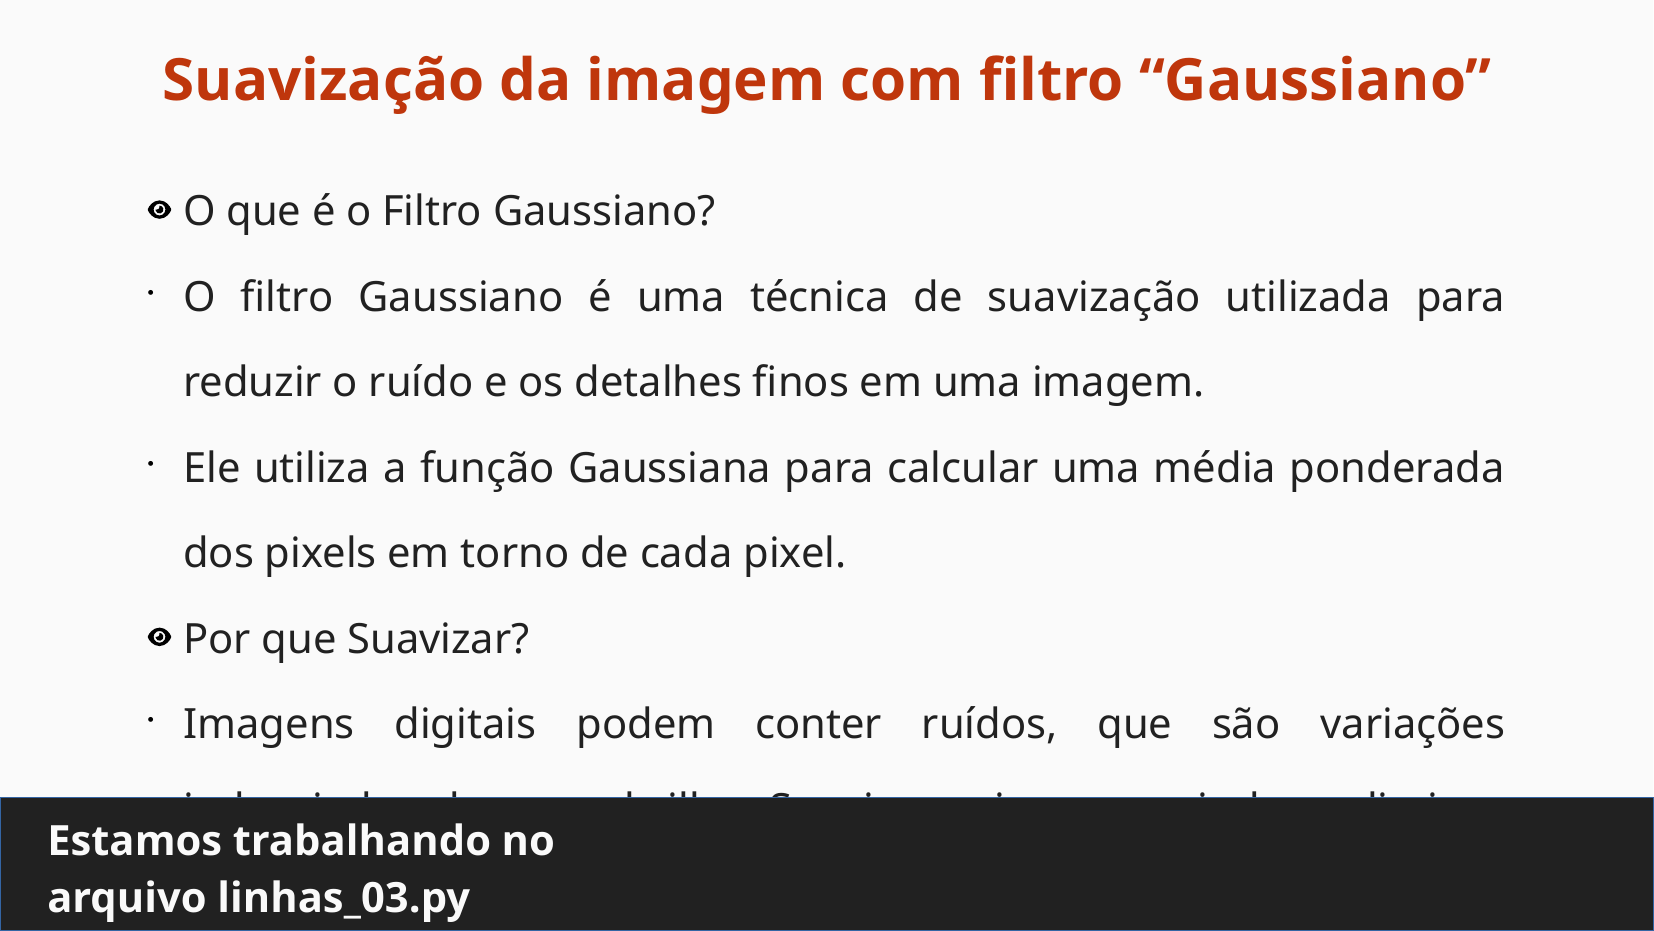

Suavização da imagem com filtro “Gaussiano”
# O que é o Filtro Gaussiano?
O filtro Gaussiano é uma técnica de suavização utilizada para reduzir o ruído e os detalhes finos em uma imagem.
Ele utiliza a função Gaussiana para calcular uma média ponderada dos pixels em torno de cada pixel.
Por que Suavizar?
Imagens digitais podem conter ruídos, que são variações indesejadas de cor e brilho. Suavizar a imagem ajuda a eliminar esse ruído.
A suavização torna as bordas mais distintas, facilitando sua detecção em etapas posteriores.
Estamos trabalhando no arquivo linhas_03.py